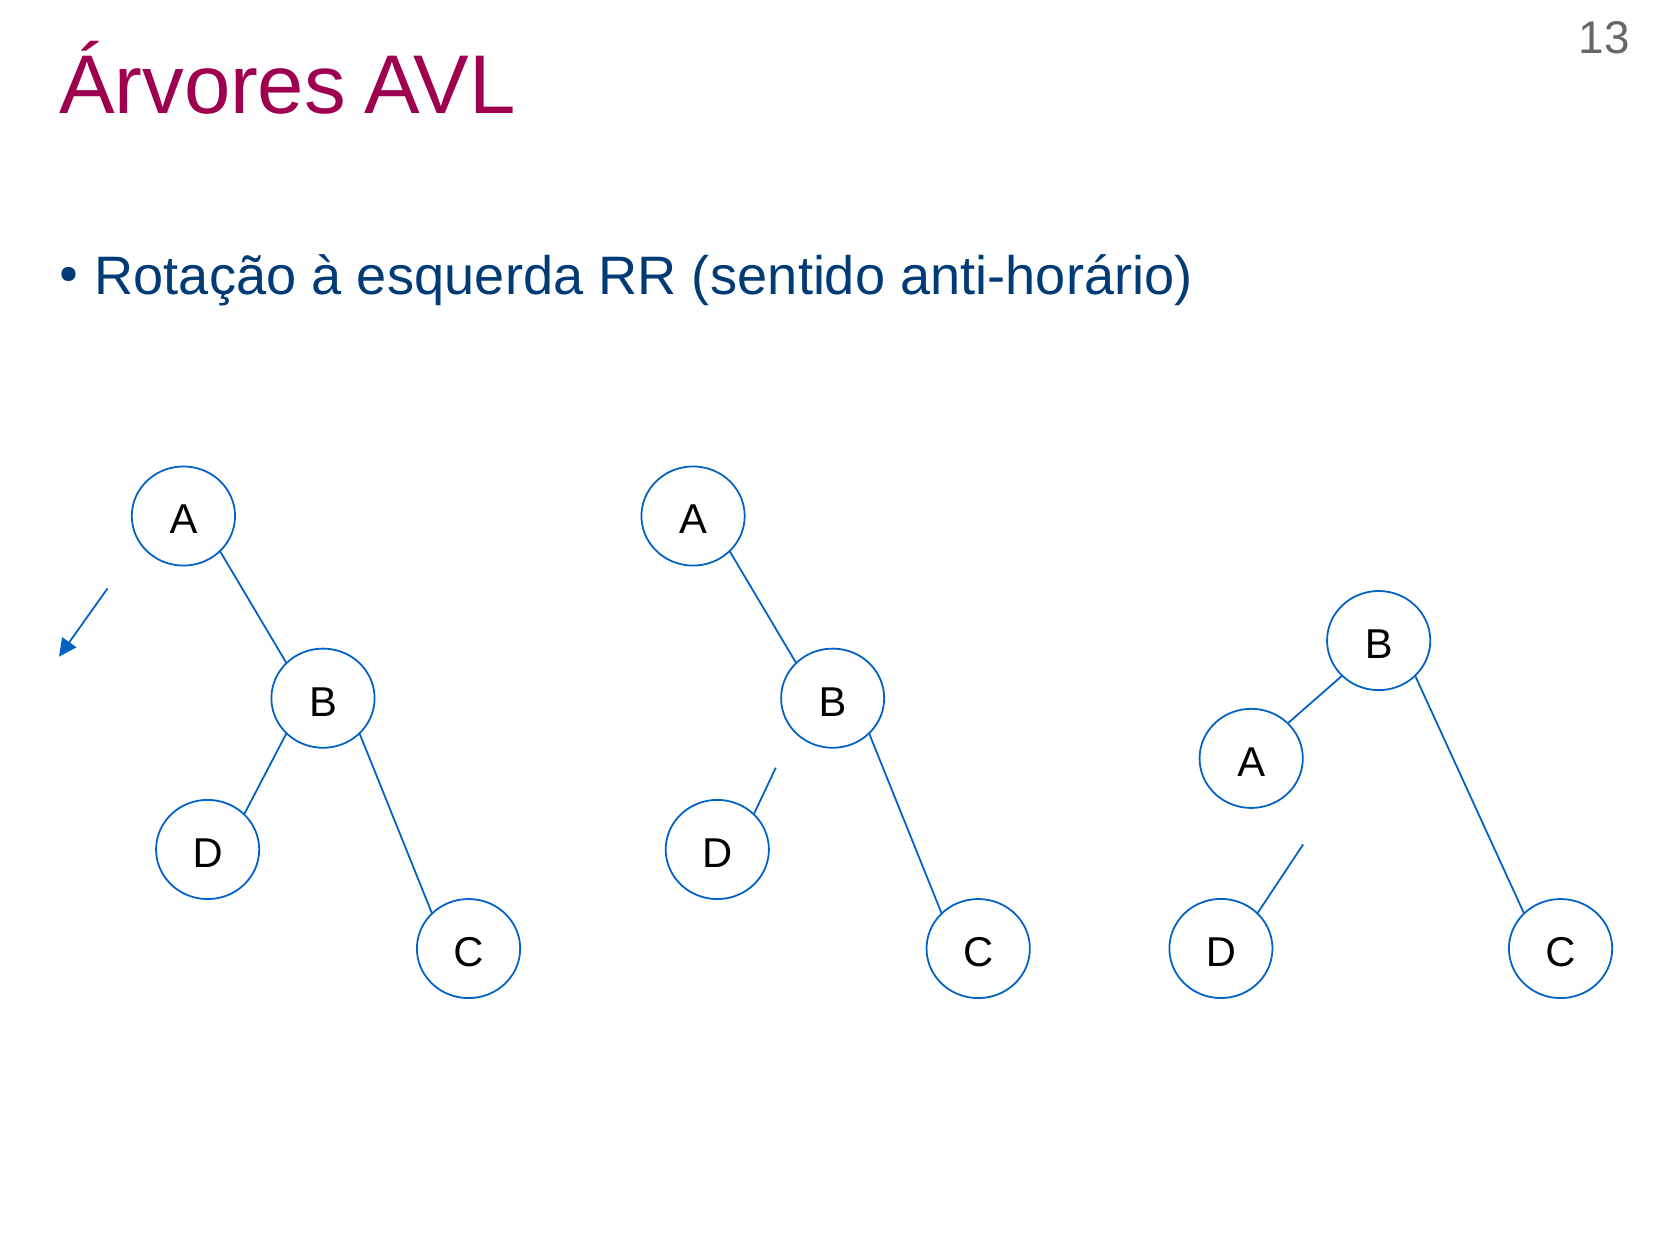

13
# Árvores AVL
Rotação à esquerda RR (sentido anti-horário)
A
A
B
B
B
A
D
D
D
C
C
C